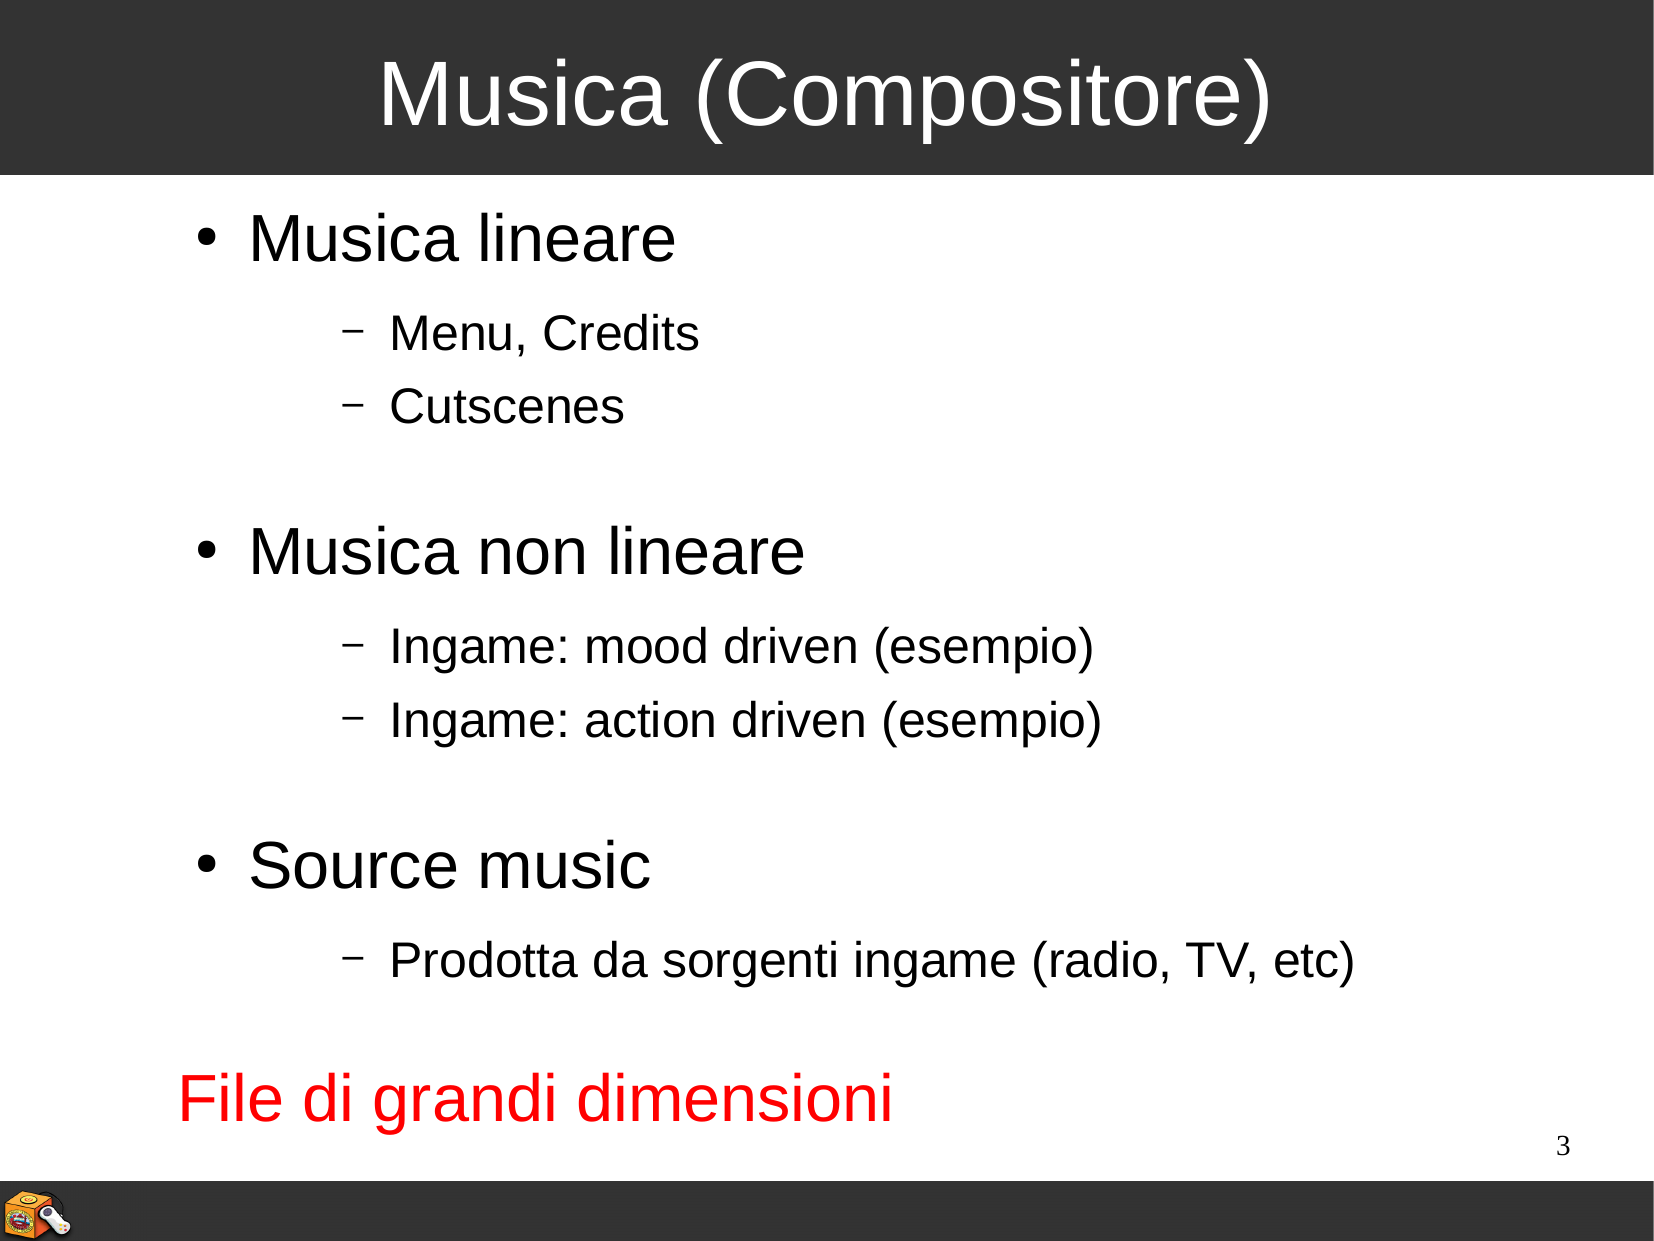

# Musica (Compositore)
Musica lineare
Menu, Credits
Cutscenes
Musica non lineare
Ingame: mood driven (esempio)
Ingame: action driven (esempio)
Source music
Prodotta da sorgenti ingame (radio, TV, etc)
File di grandi dimensioni
3